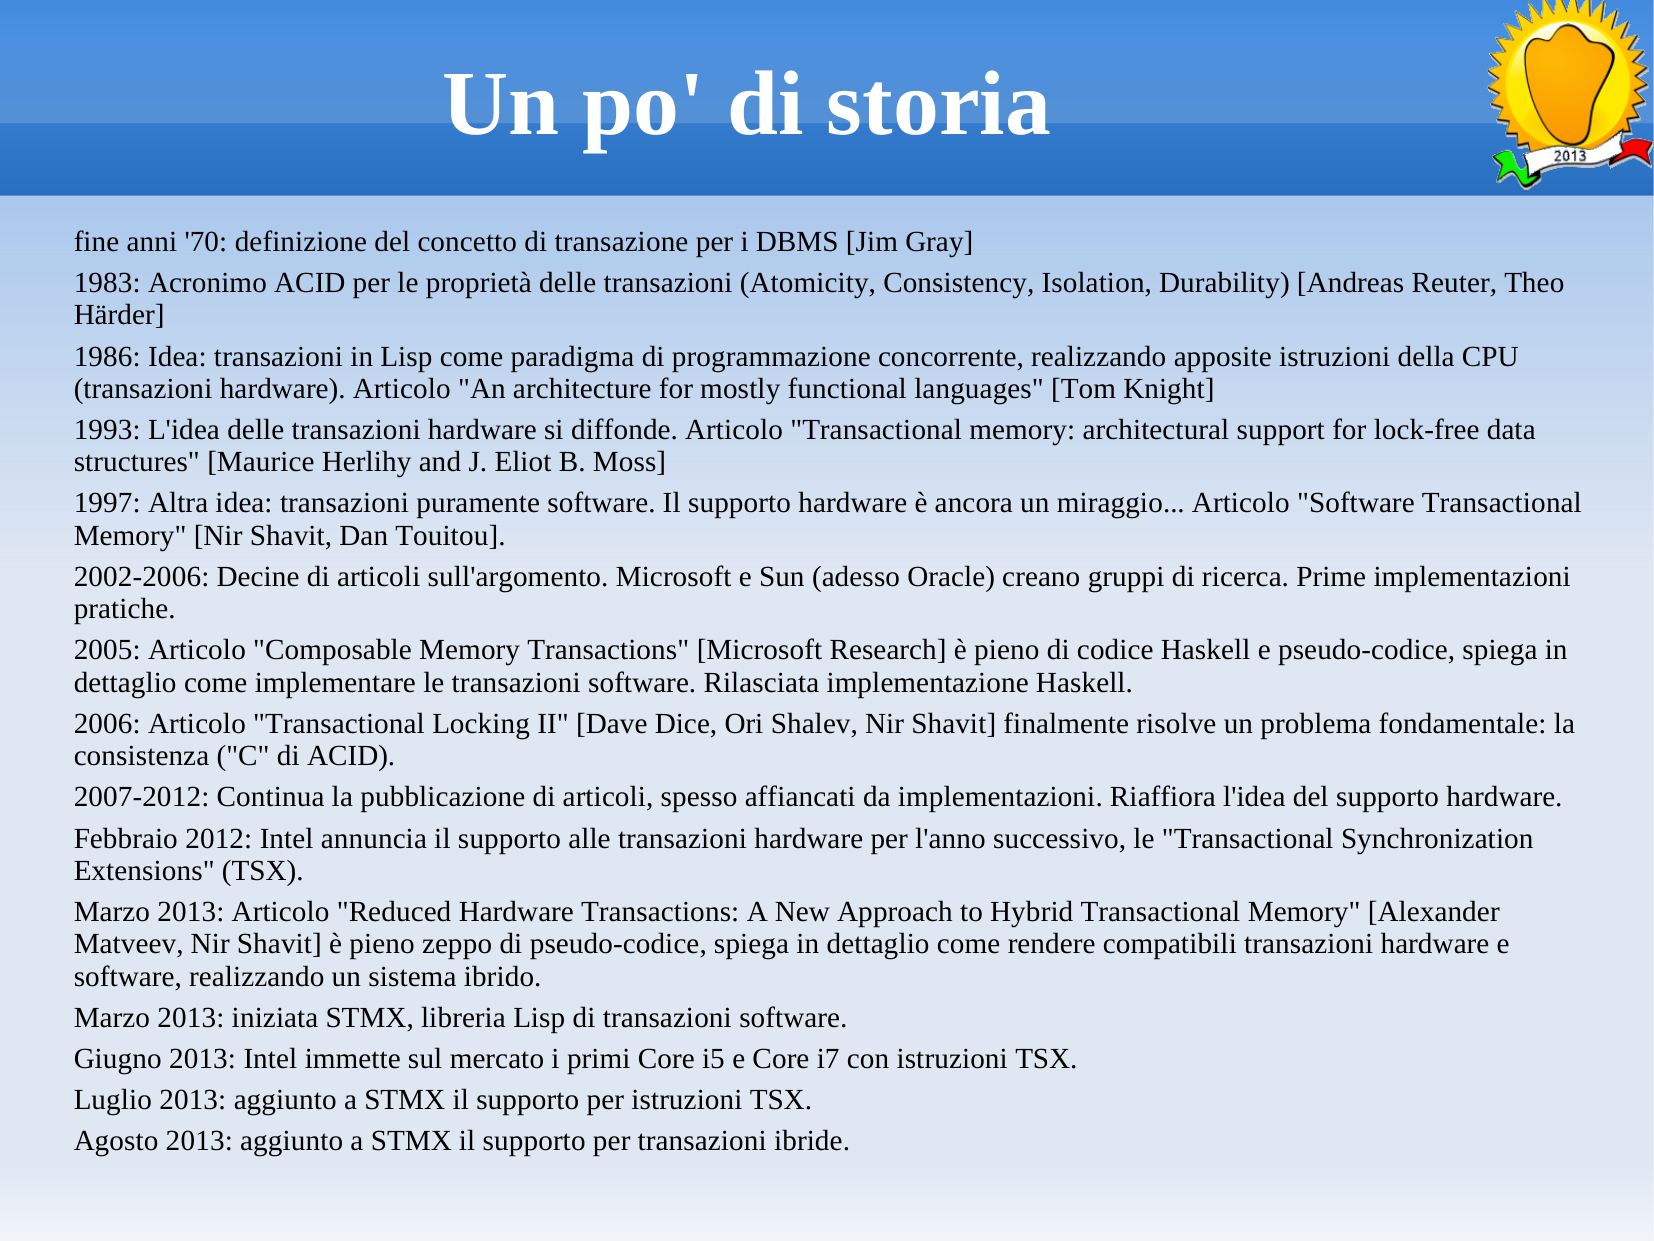

# Un po' di storia
fine anni '70: definizione del concetto di transazione per i DBMS [Jim Gray]
1983: Acronimo ACID per le proprietà delle transazioni (Atomicity, Consistency, Isolation, Durability) [Andreas Reuter, Theo Härder]
1986: Idea: transazioni in Lisp come paradigma di programmazione concorrente, realizzando apposite istruzioni della CPU (transazioni hardware). Articolo "An architecture for mostly functional languages" [Tom Knight]
1993: L'idea delle transazioni hardware si diffonde. Articolo "Transactional memory: architectural support for lock-free data structures" [Maurice Herlihy and J. Eliot B. Moss]
1997: Altra idea: transazioni puramente software. Il supporto hardware è ancora un miraggio... Articolo "Software Transactional Memory" [Nir Shavit, Dan Touitou].
2002-2006: Decine di articoli sull'argomento. Microsoft e Sun (adesso Oracle) creano gruppi di ricerca. Prime implementazioni pratiche.
2005: Articolo "Composable Memory Transactions" [Microsoft Research] è pieno di codice Haskell e pseudo-codice, spiega in dettaglio come implementare le transazioni software. Rilasciata implementazione Haskell.
2006: Articolo "Transactional Locking II" [Dave Dice, Ori Shalev, Nir Shavit] finalmente risolve un problema fondamentale: la consistenza ("C" di ACID).
2007-2012: Continua la pubblicazione di articoli, spesso affiancati da implementazioni. Riaffiora l'idea del supporto hardware.
Febbraio 2012: Intel annuncia il supporto alle transazioni hardware per l'anno successivo, le "Transactional Synchronization Extensions" (TSX).
Marzo 2013: Articolo "Reduced Hardware Transactions: A New Approach to Hybrid Transactional Memory" [Alexander Matveev, Nir Shavit] è pieno zeppo di pseudo-codice, spiega in dettaglio come rendere compatibili transazioni hardware e software, realizzando un sistema ibrido.
Marzo 2013: iniziata STMX, libreria Lisp di transazioni software.
Giugno 2013: Intel immette sul mercato i primi Core i5 e Core i7 con istruzioni TSX.
Luglio 2013: aggiunto a STMX il supporto per istruzioni TSX.
Agosto 2013: aggiunto a STMX il supporto per transazioni ibride.